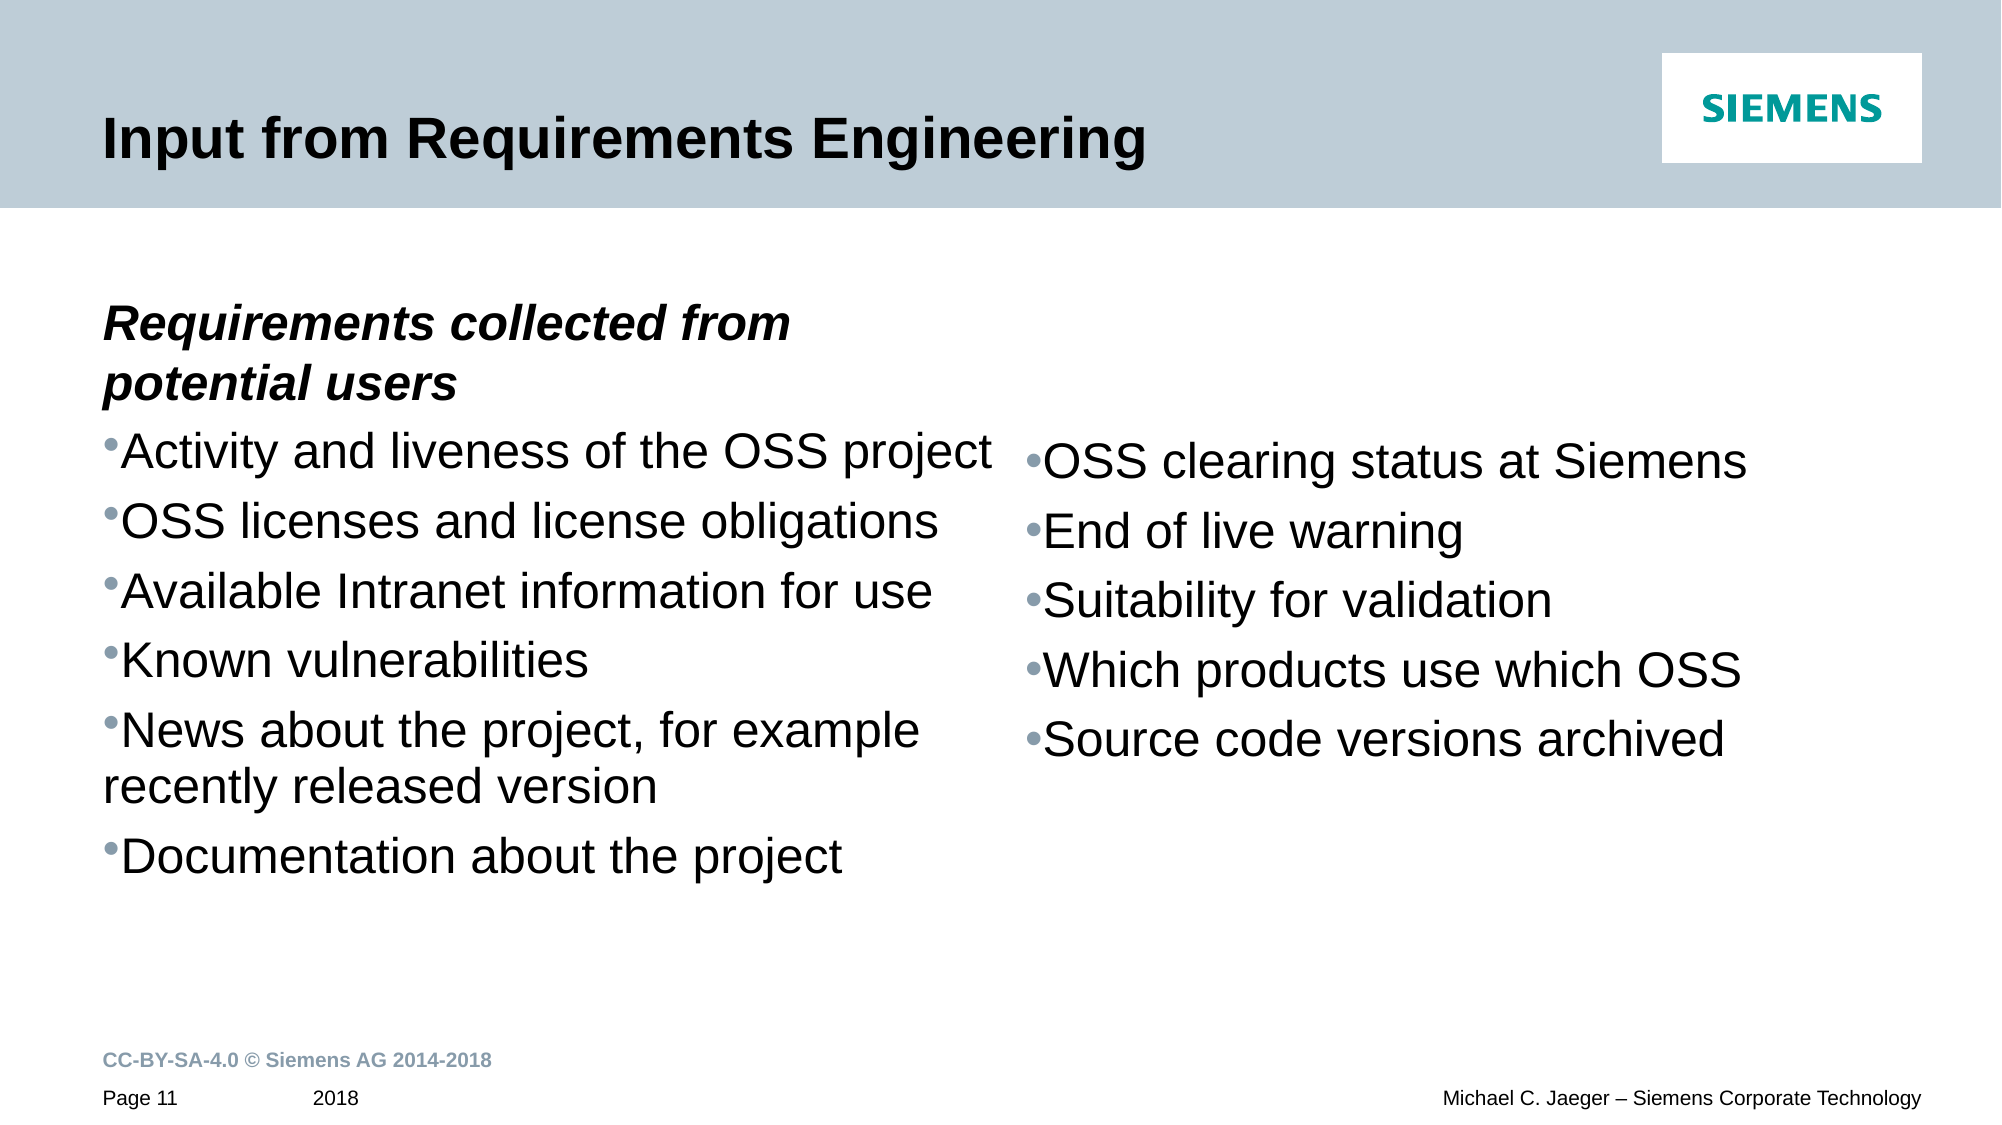

Input from Requirements Engineering
Requirements collected from potential users
Activity and liveness of the OSS project
OSS licenses and license obligations
Available Intranet information for use
Known vulnerabilities
News about the project, for example recently released version
Documentation about the project
OSS clearing status at Siemens
End of live warning
Suitability for validation
Which products use which OSS
Source code versions archived